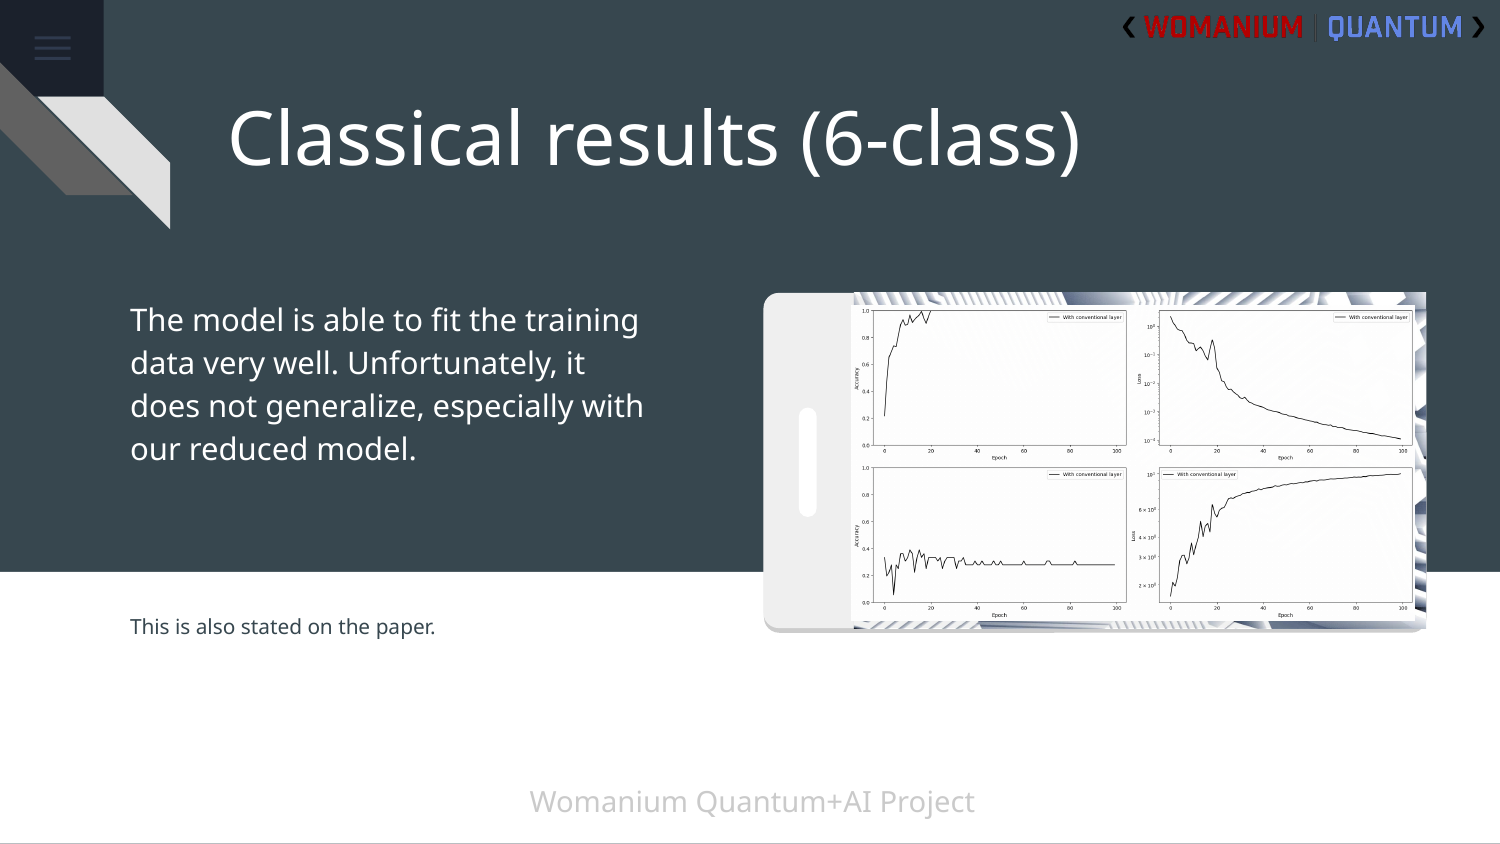

# Classical results (6-class)
The model is able to fit the training data very well. Unfortunately, it does not generalize, especially with our reduced model.
This is also stated on the paper.
Womanium Quantum+AI Project